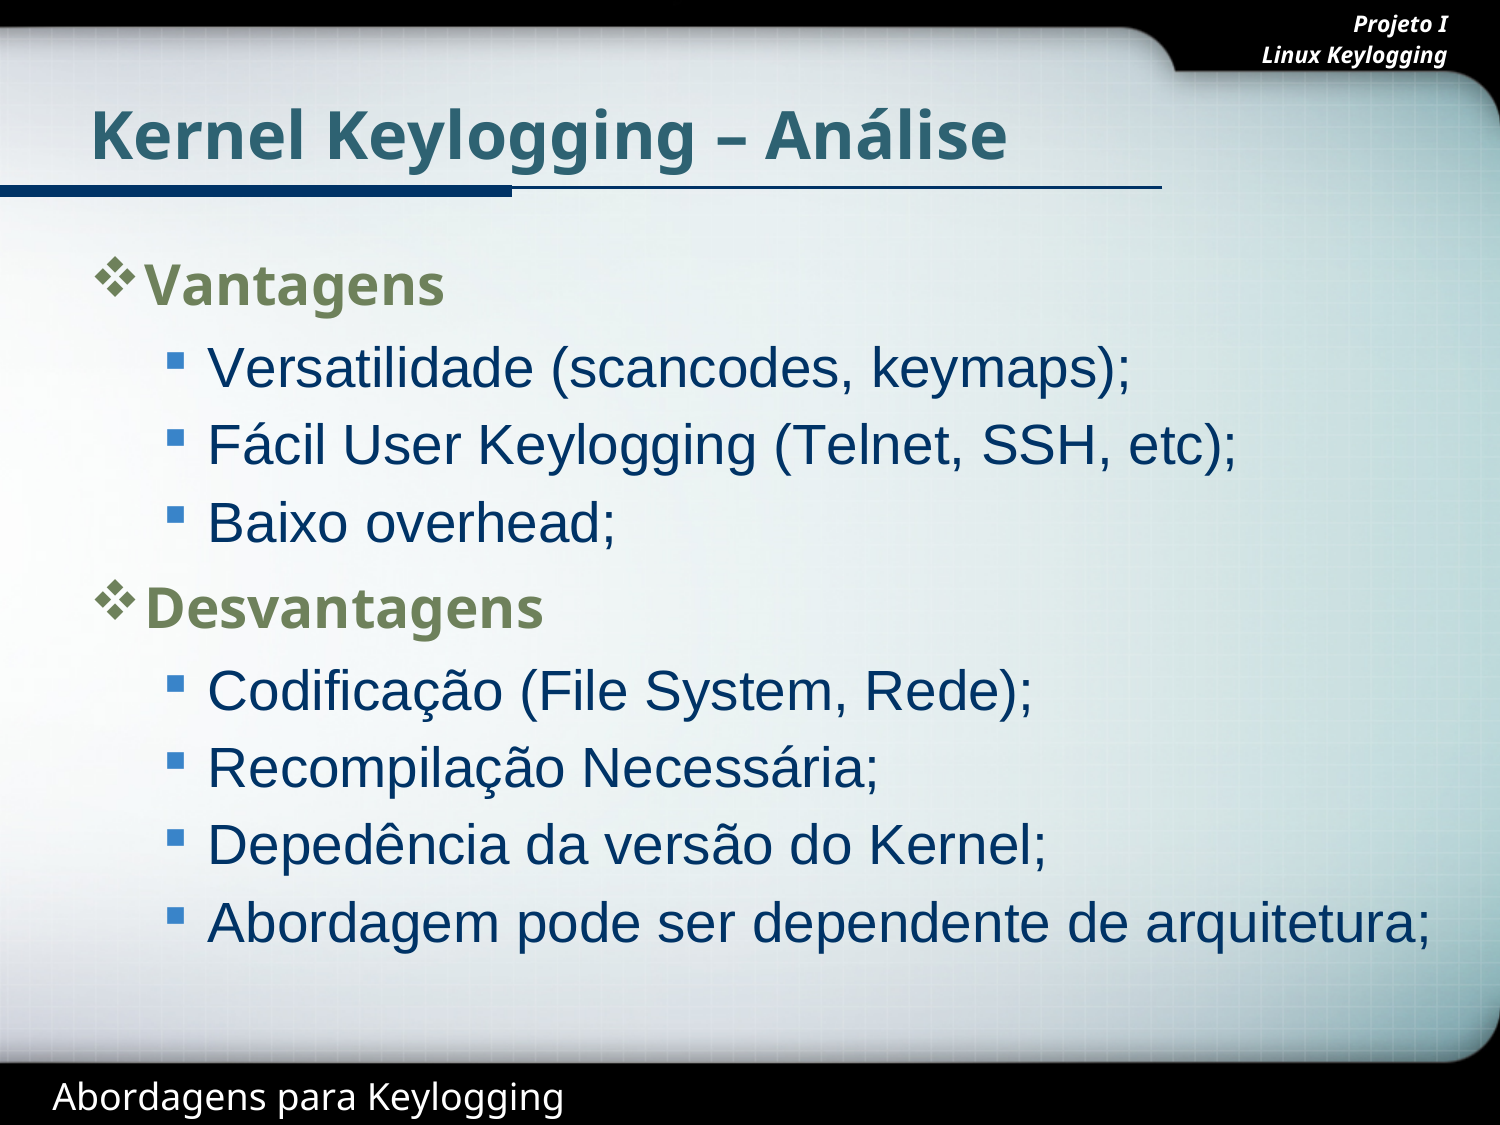

# Kernel Keylogging – Análise
Vantagens
Versatilidade (scancodes, keymaps);
Fácil User Keylogging (Telnet, SSH, etc);
Baixo overhead;
Desvantagens
Codificação (File System, Rede);
Recompilação Necessária;
Depedência da versão do Kernel;
Abordagem pode ser dependente de arquitetura;
Abordagens para Keylogging